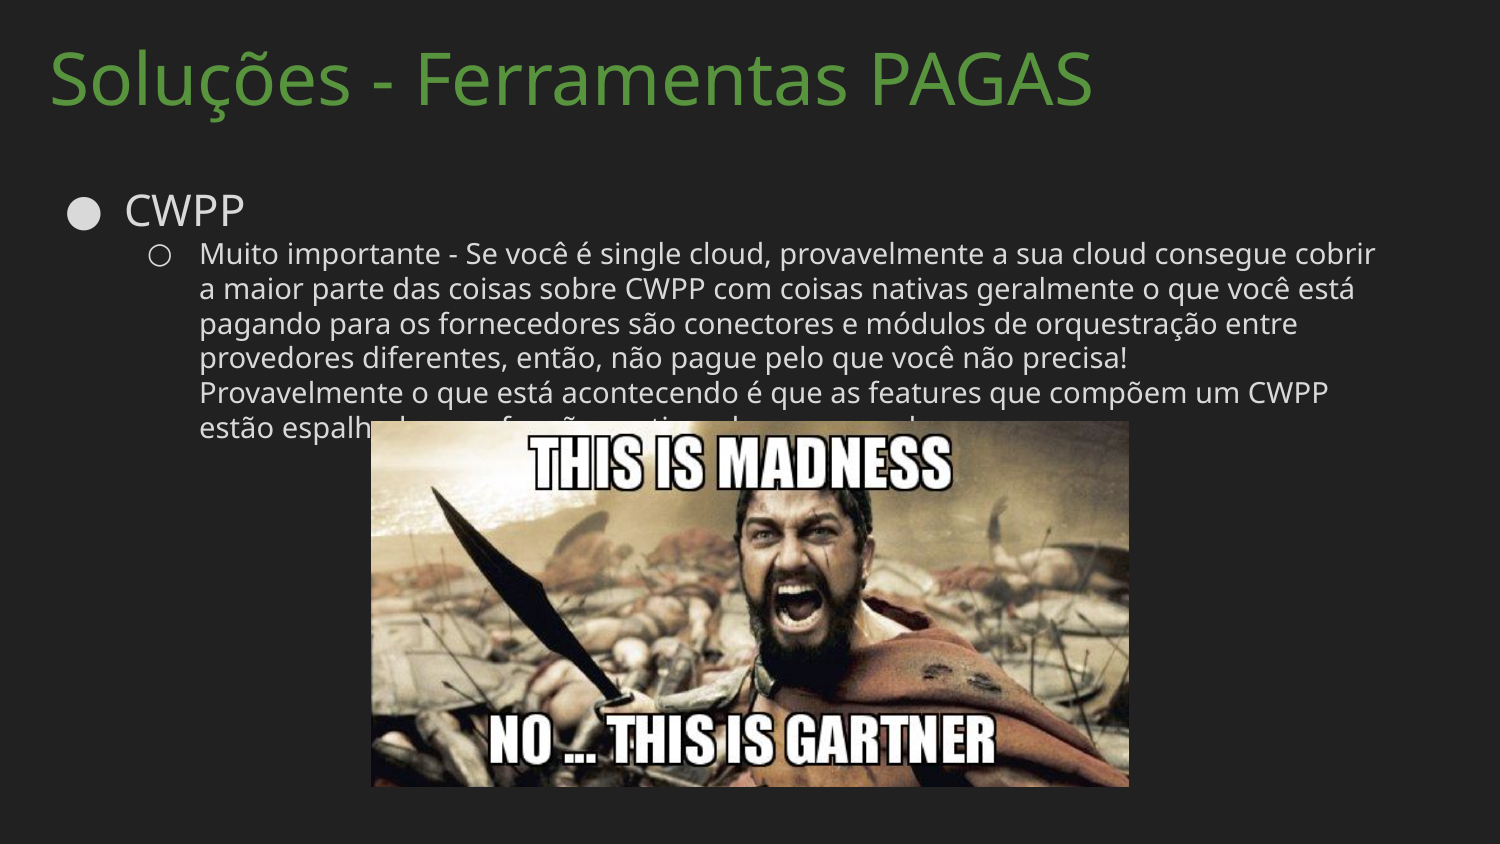

# Soluções - Ferramentas PAGAS
CWPP
Muito importante - Se você é single cloud, provavelmente a sua cloud consegue cobrir a maior parte das coisas sobre CWPP com coisas nativas geralmente o que você está pagando para os fornecedores são conectores e módulos de orquestração entre provedores diferentes, então, não pague pelo que você não precisa!
Provavelmente o que está acontecendo é que as features que compõem um CWPP estão espalhadas nas funções nativas do seu provedor.